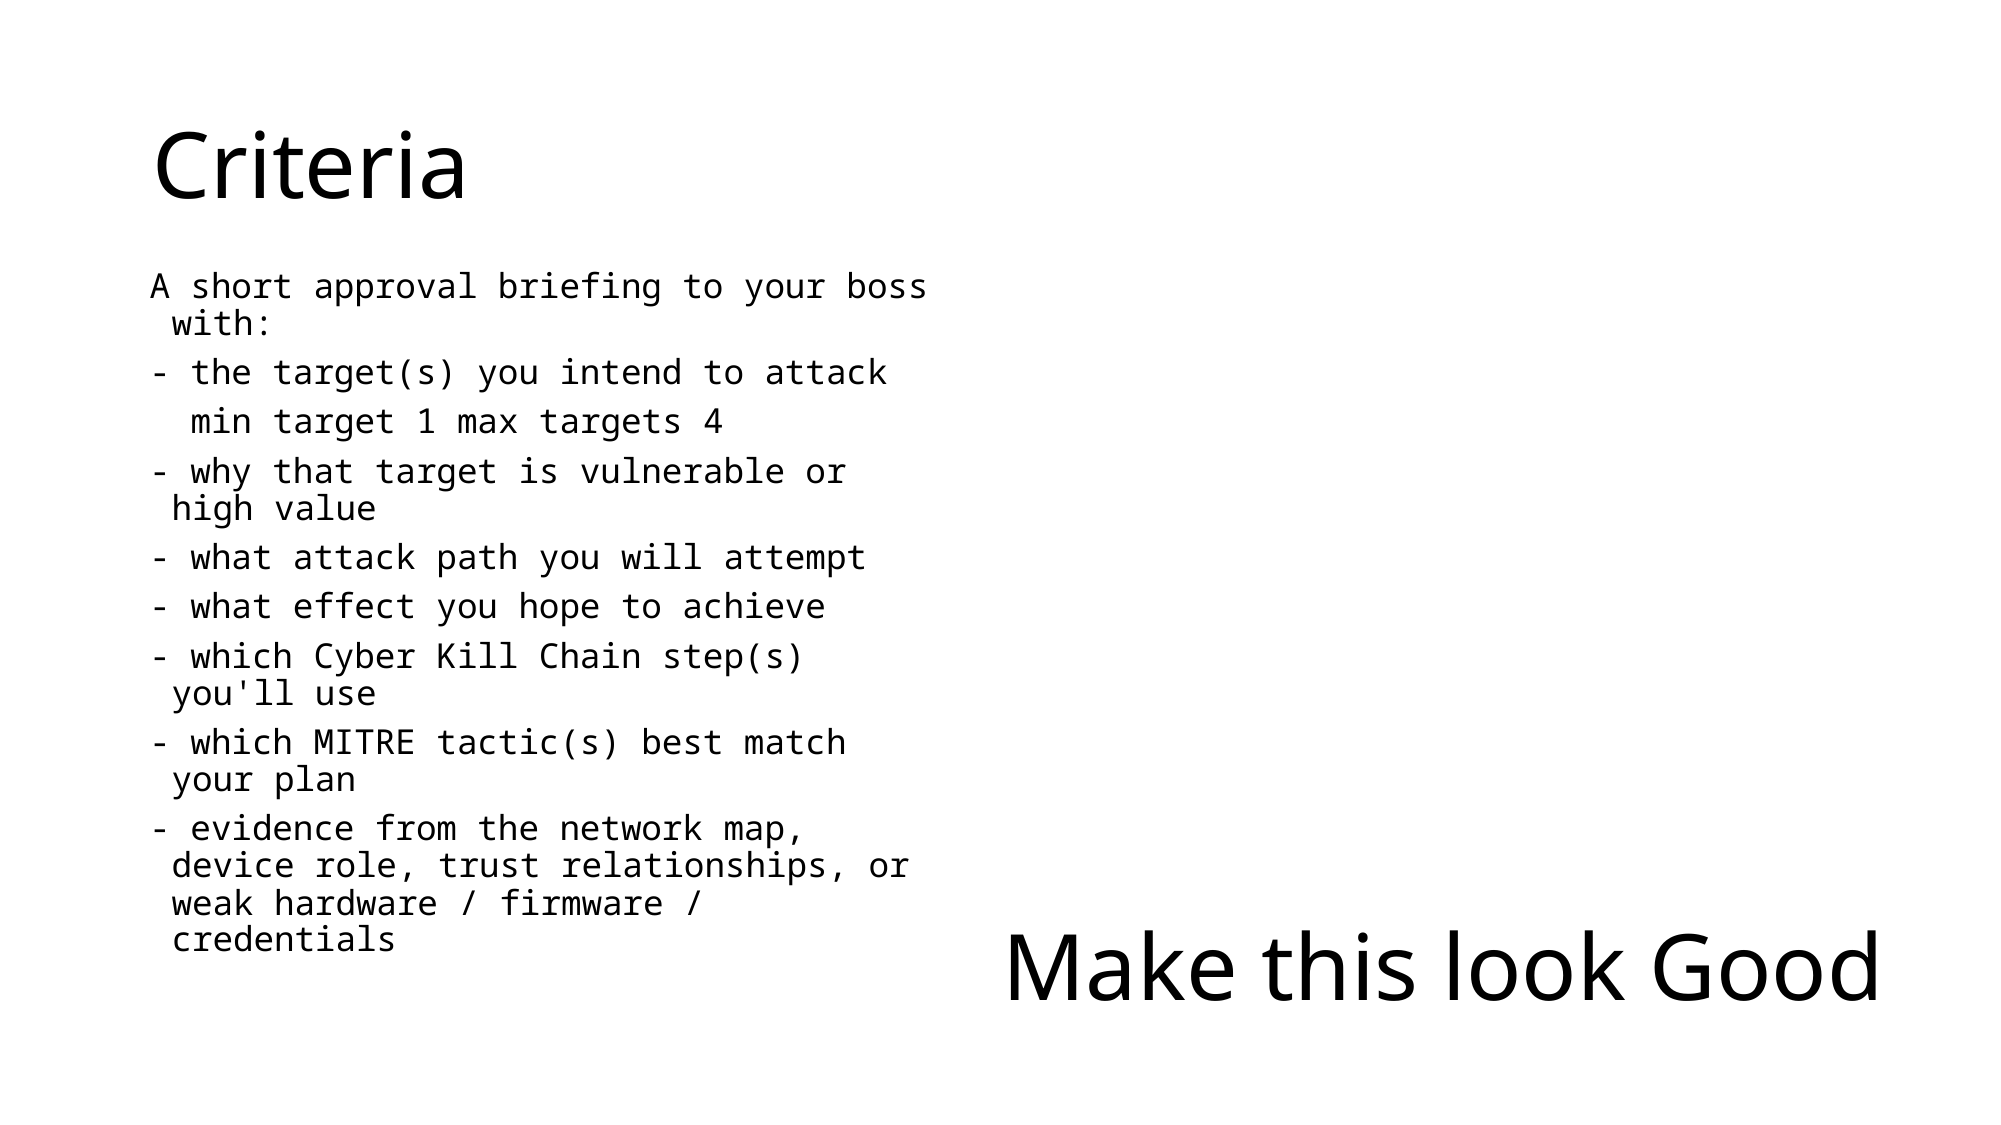

# Criteria
A short approval briefing to your boss with:
- the target(s) you intend to attack
 min target 1 max targets 4
- why that target is vulnerable or high value
- what attack path you will attempt
- what effect you hope to achieve
- which Cyber Kill Chain step(s) you'll use
- which MITRE tactic(s) best match your plan
- evidence from the network map, device role, trust relationships, or weak hardware / firmware / credentials
Make this look Good